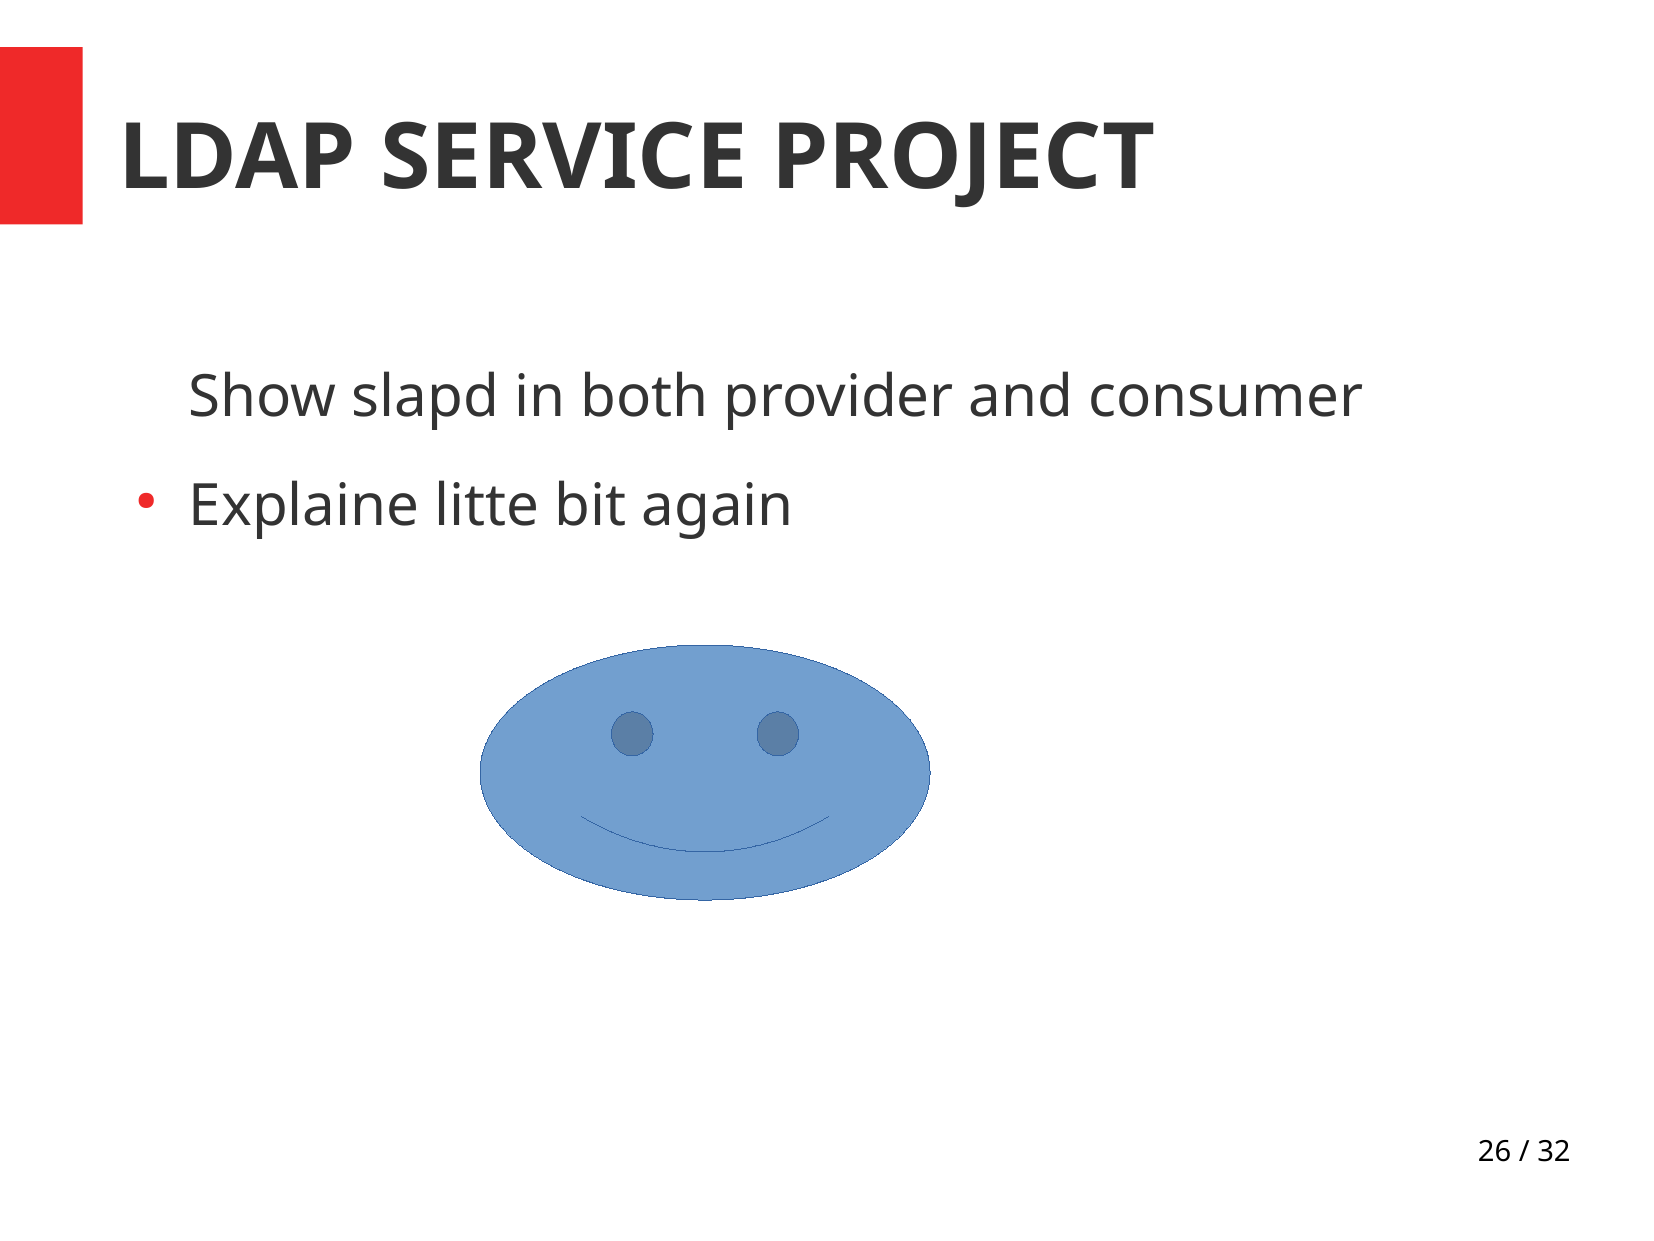

# LDAP SERVICE PROJECT
Show slapd in both provider and consumer
Explaine litte bit again
26